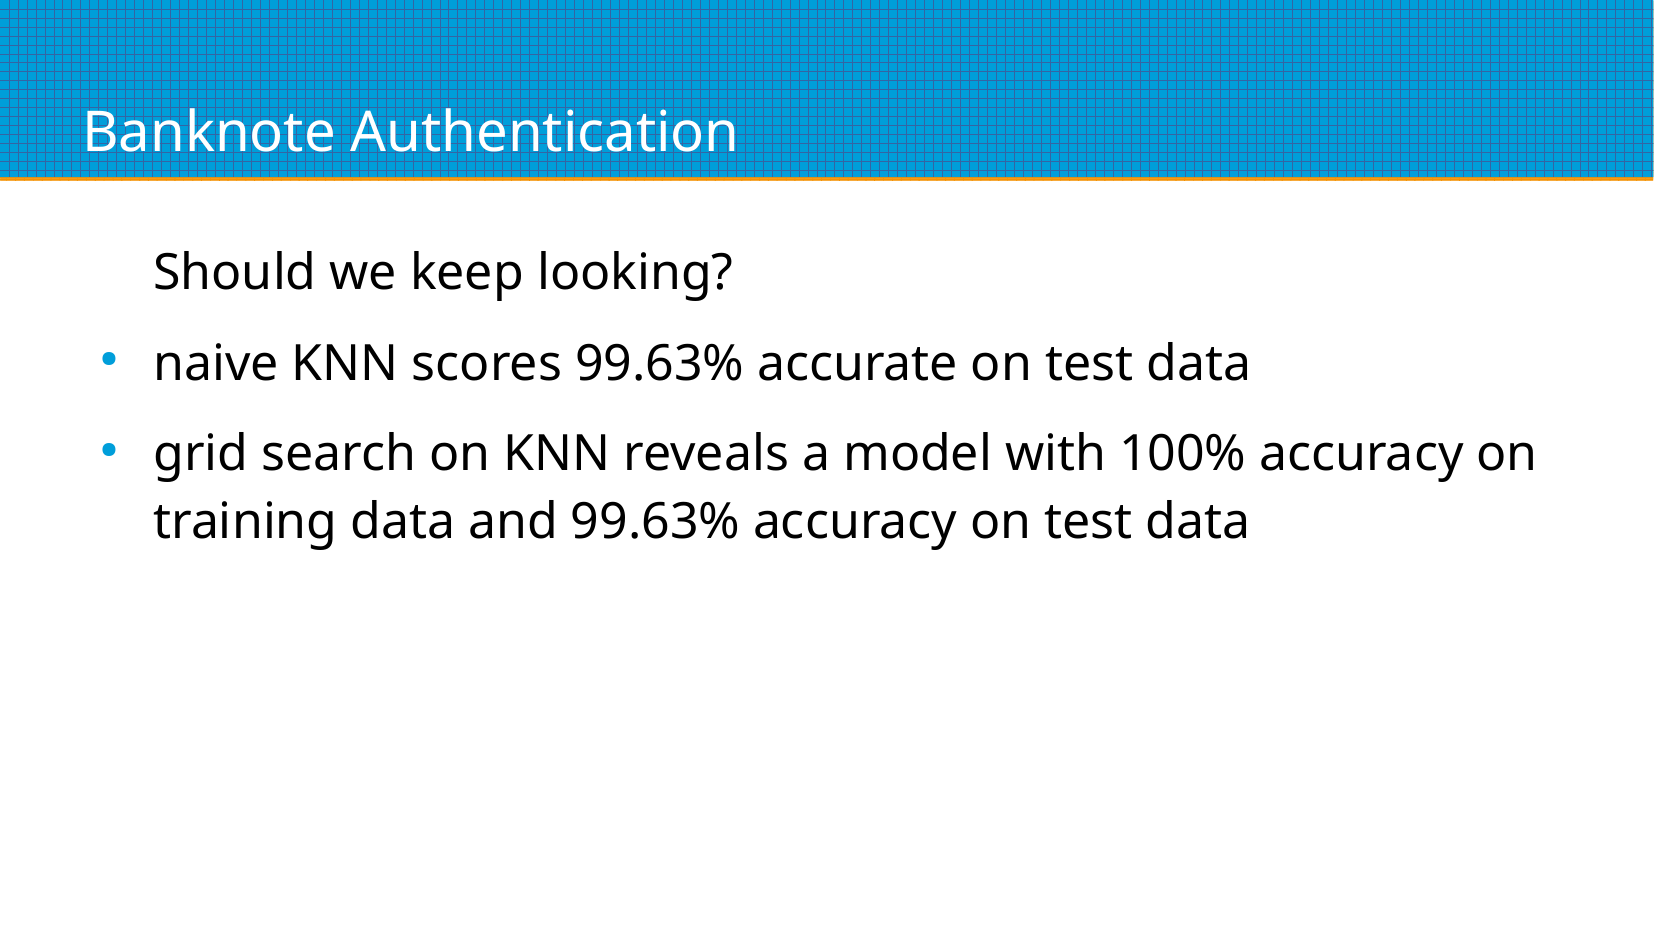

# Banknote Authentication
Should we keep looking?
naive KNN scores 99.63% accurate on test data
grid search on KNN reveals a model with 100% accuracy on training data and 99.63% accuracy on test data